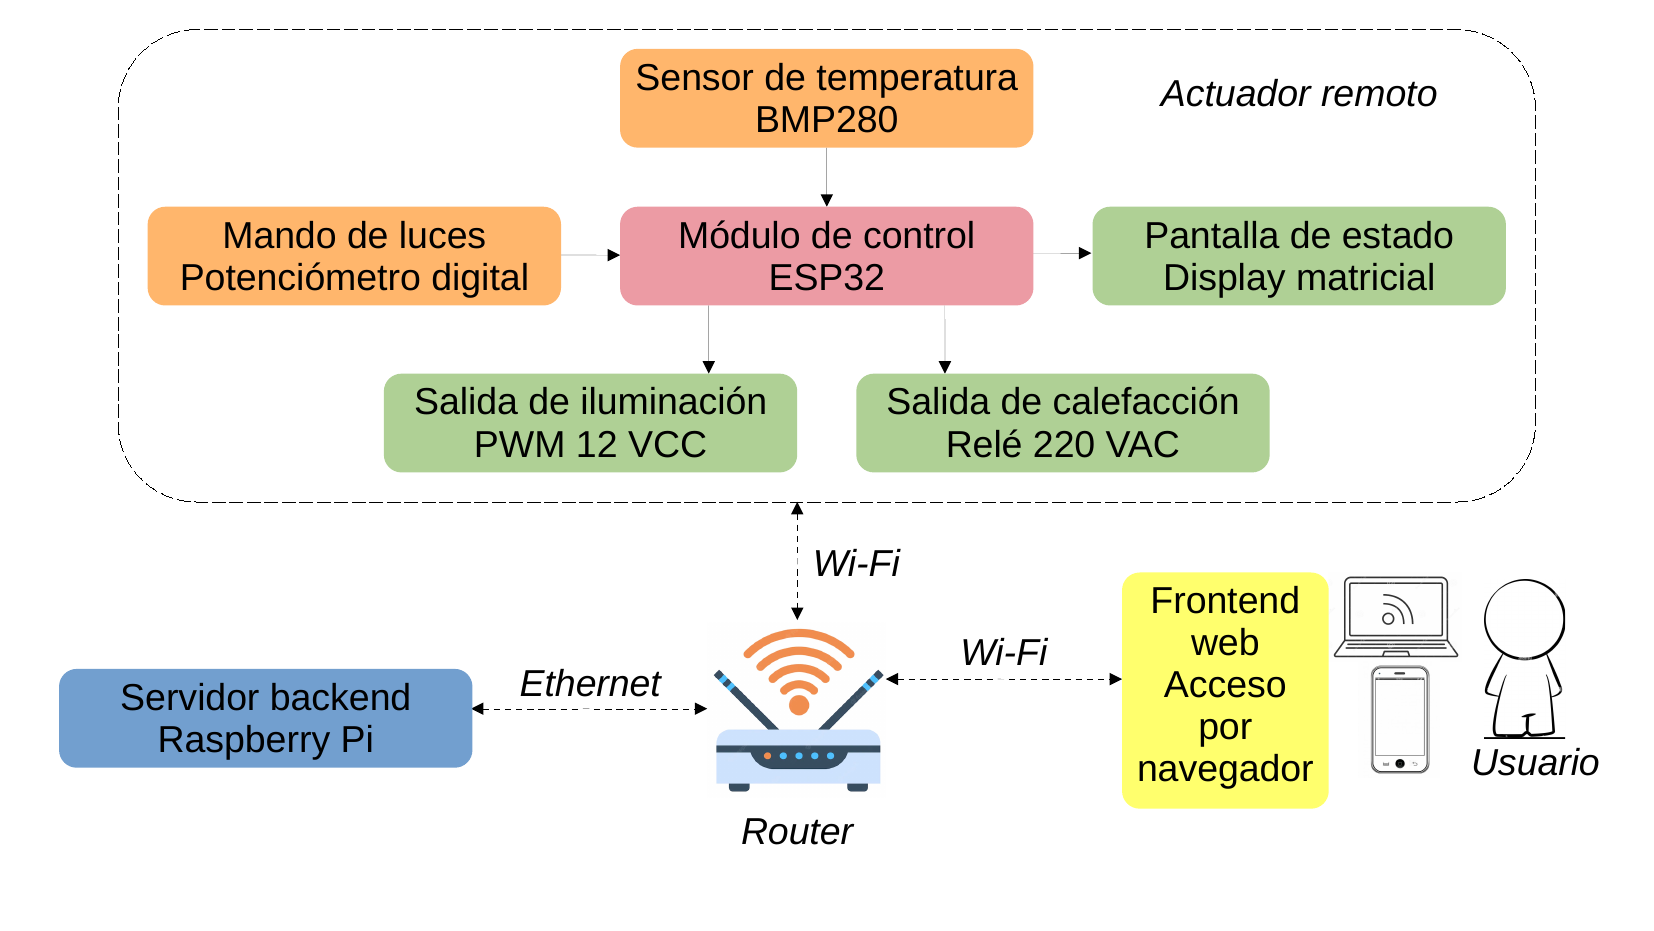

Sensor de temperatura
BMP280
Actuador remoto
Mando de luces
Potenciómetro digital
Módulo de control
ESP32
Pantalla de estado
Display matricial
Salida de iluminación
PWM 12 VCC
Salida de calefacción
Relé 220 VAC
Wi-Fi
Frontend web
Acceso por navegador
Wi-Fi
Ethernet
Servidor backend
Raspberry Pi
Usuario
Router